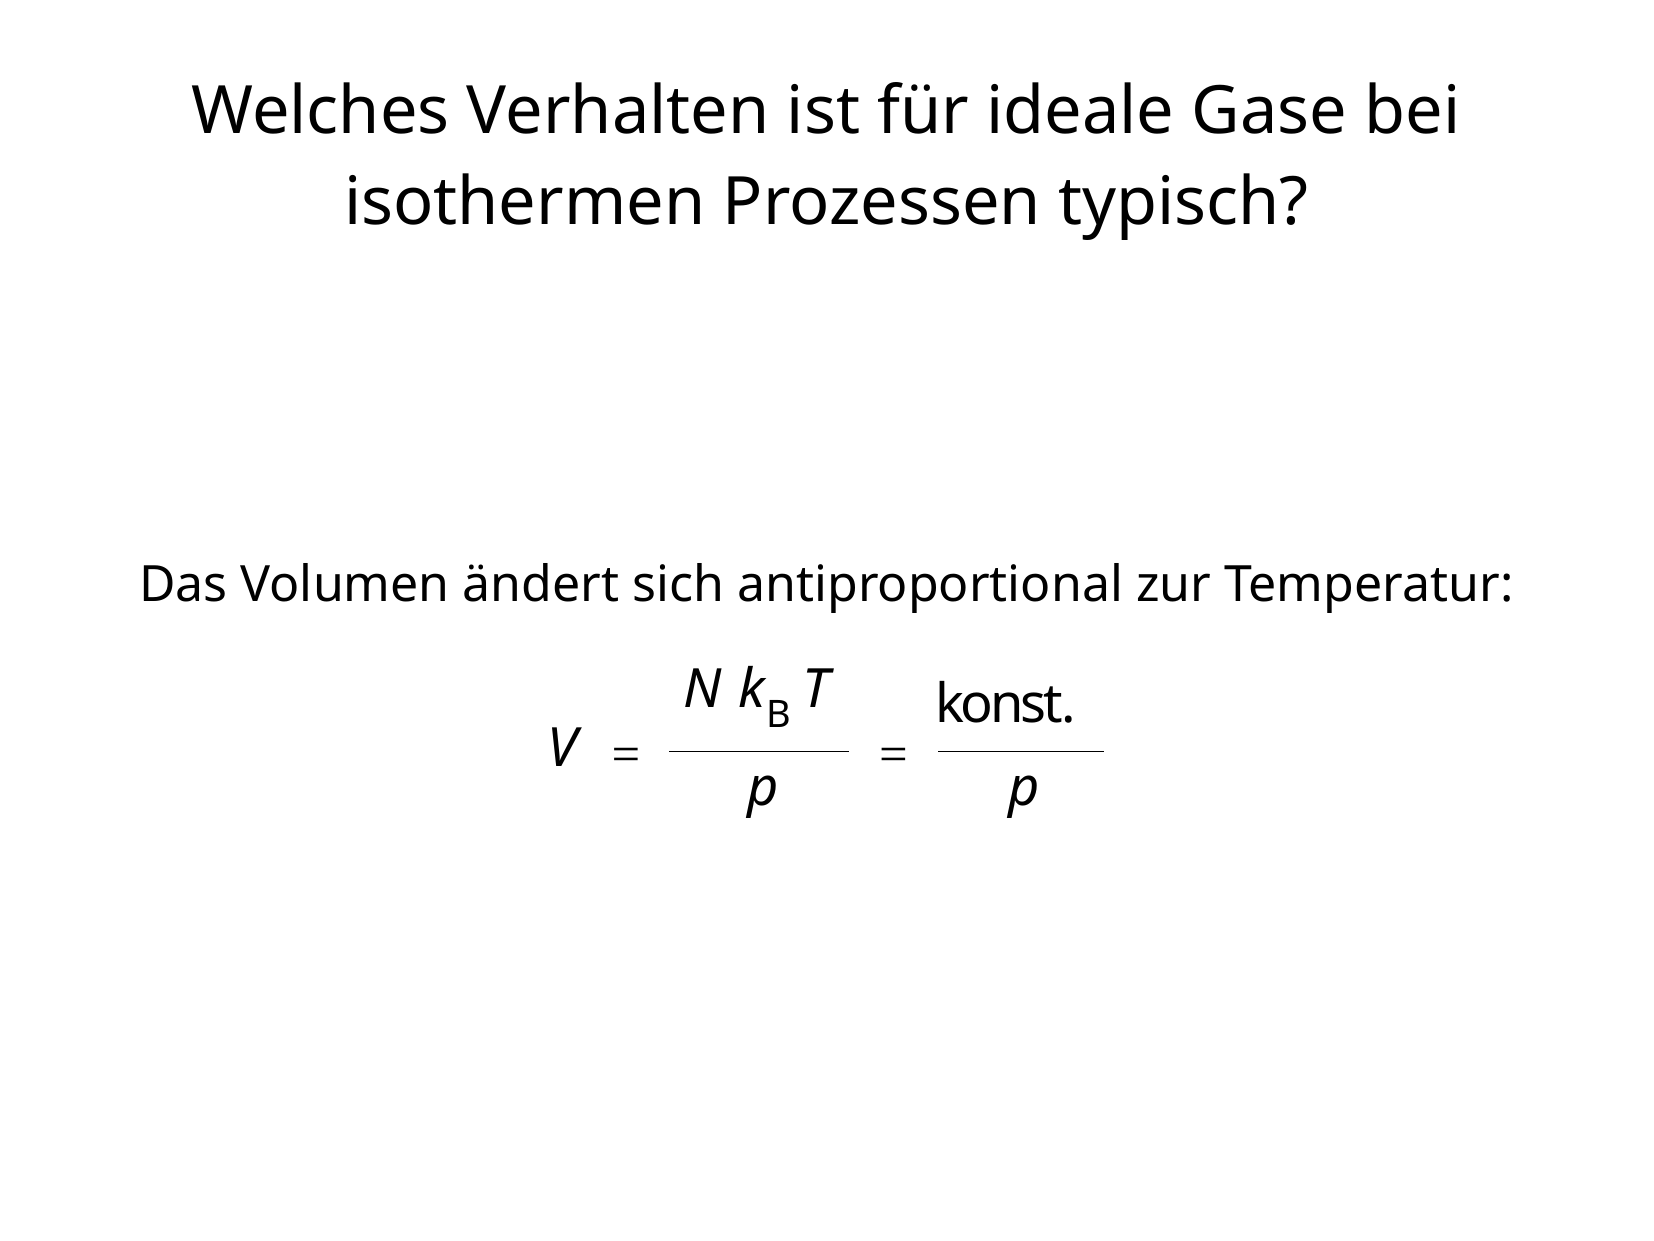

# Welches Verhalten ist für ideale Gase bei isothermen Prozessen typisch?
Das Volumen ändert sich antiproportional zur Temperatur: